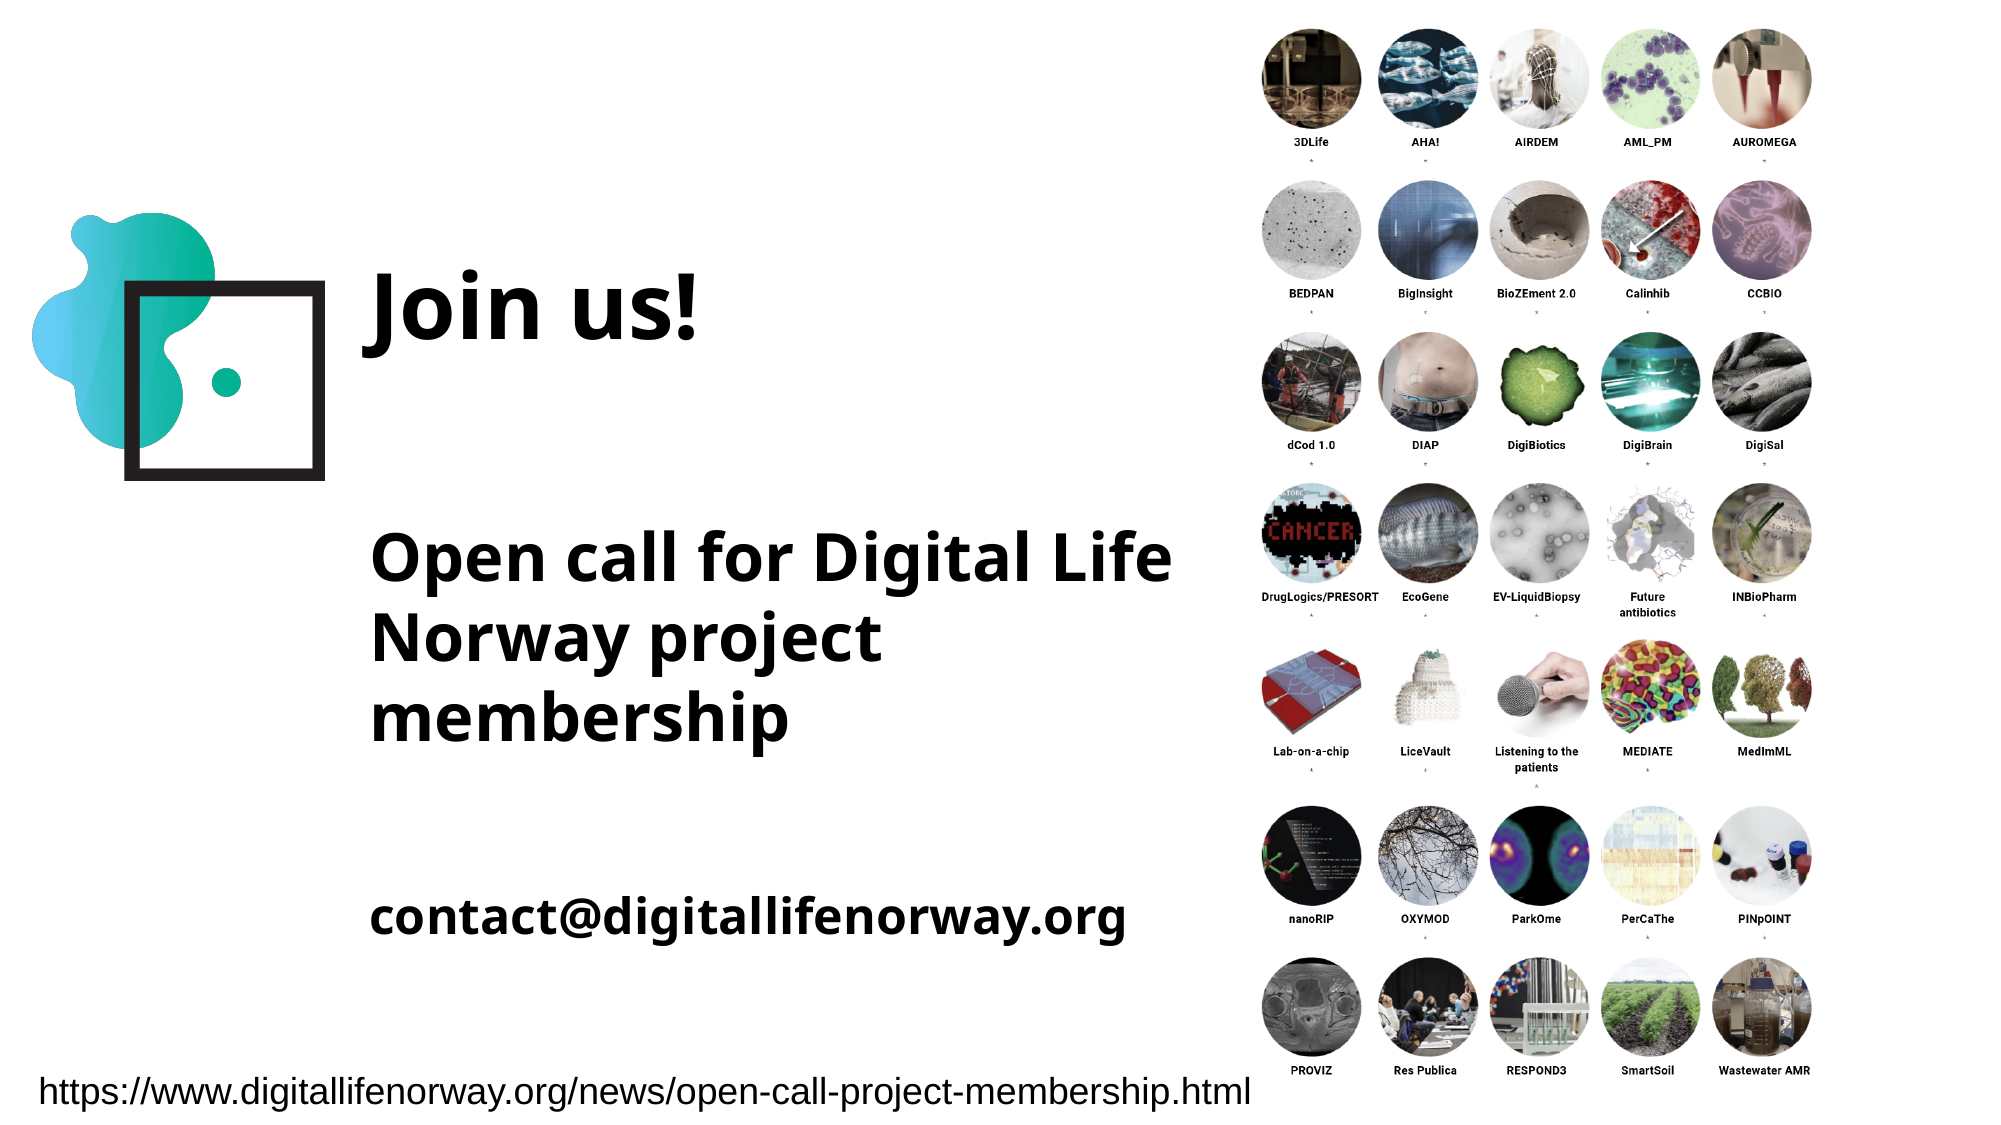

Join us!
Open call for Digital Life Norway project membership
contact@digitallifenorway.org
https://www.digitallifenorway.org/news/open-call-project-membership.html